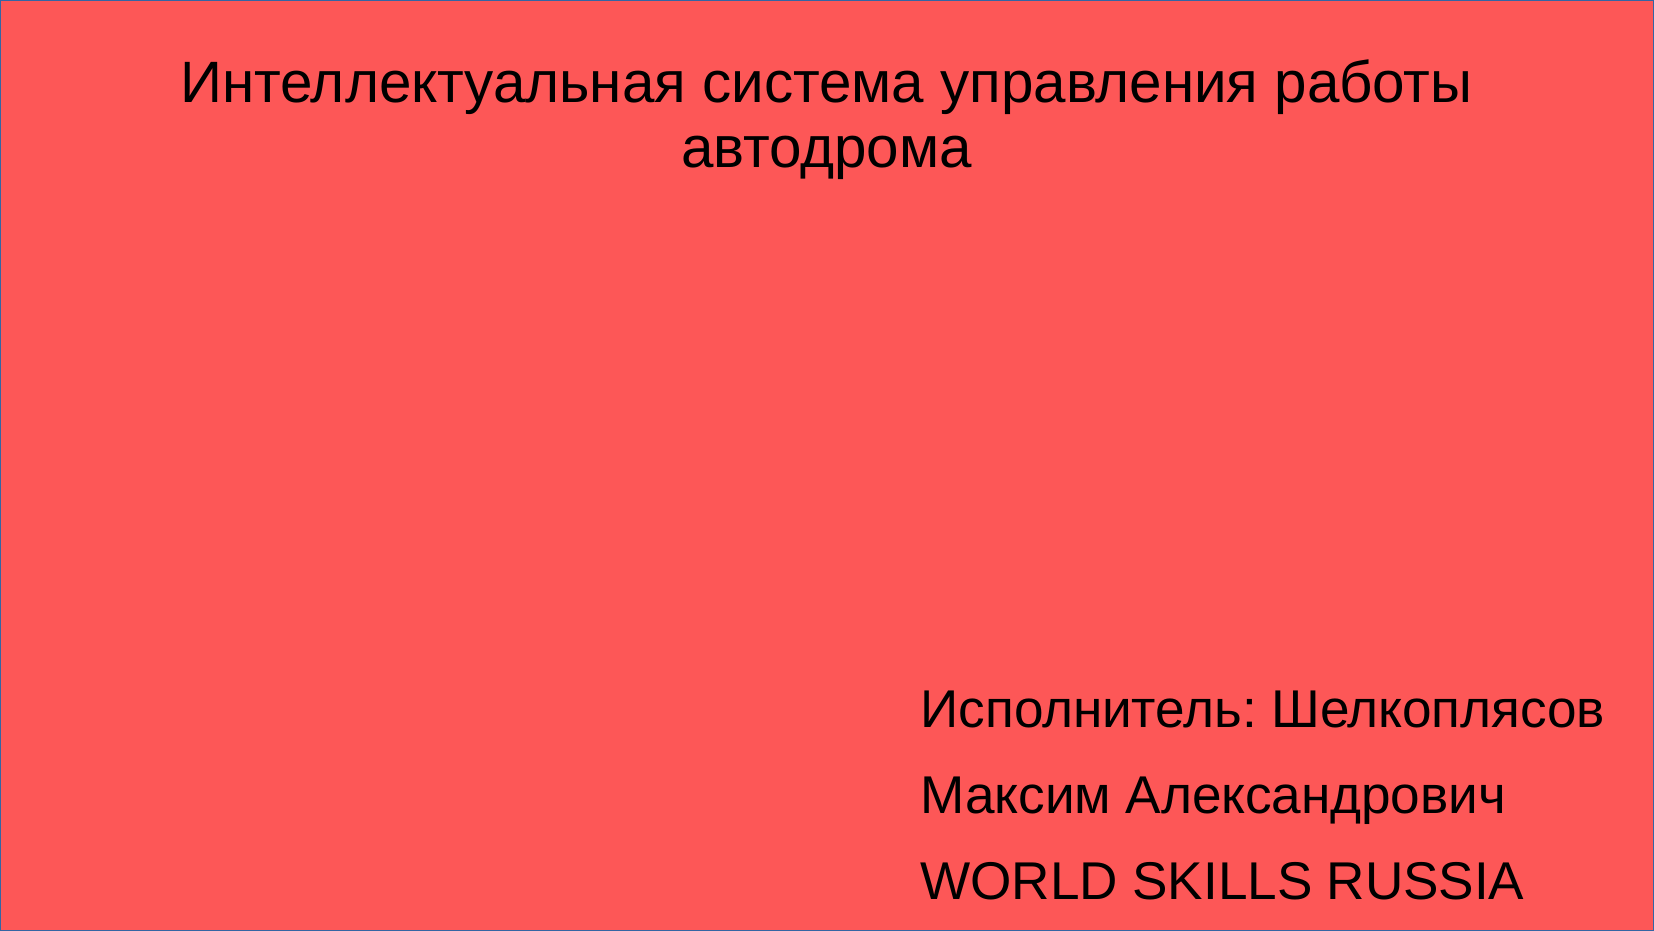

# Интеллектуальная система управления работы автодрома
Исполнитель: Шелкоплясов
Максим Александрович
WORLD SKILLS RUSSIA